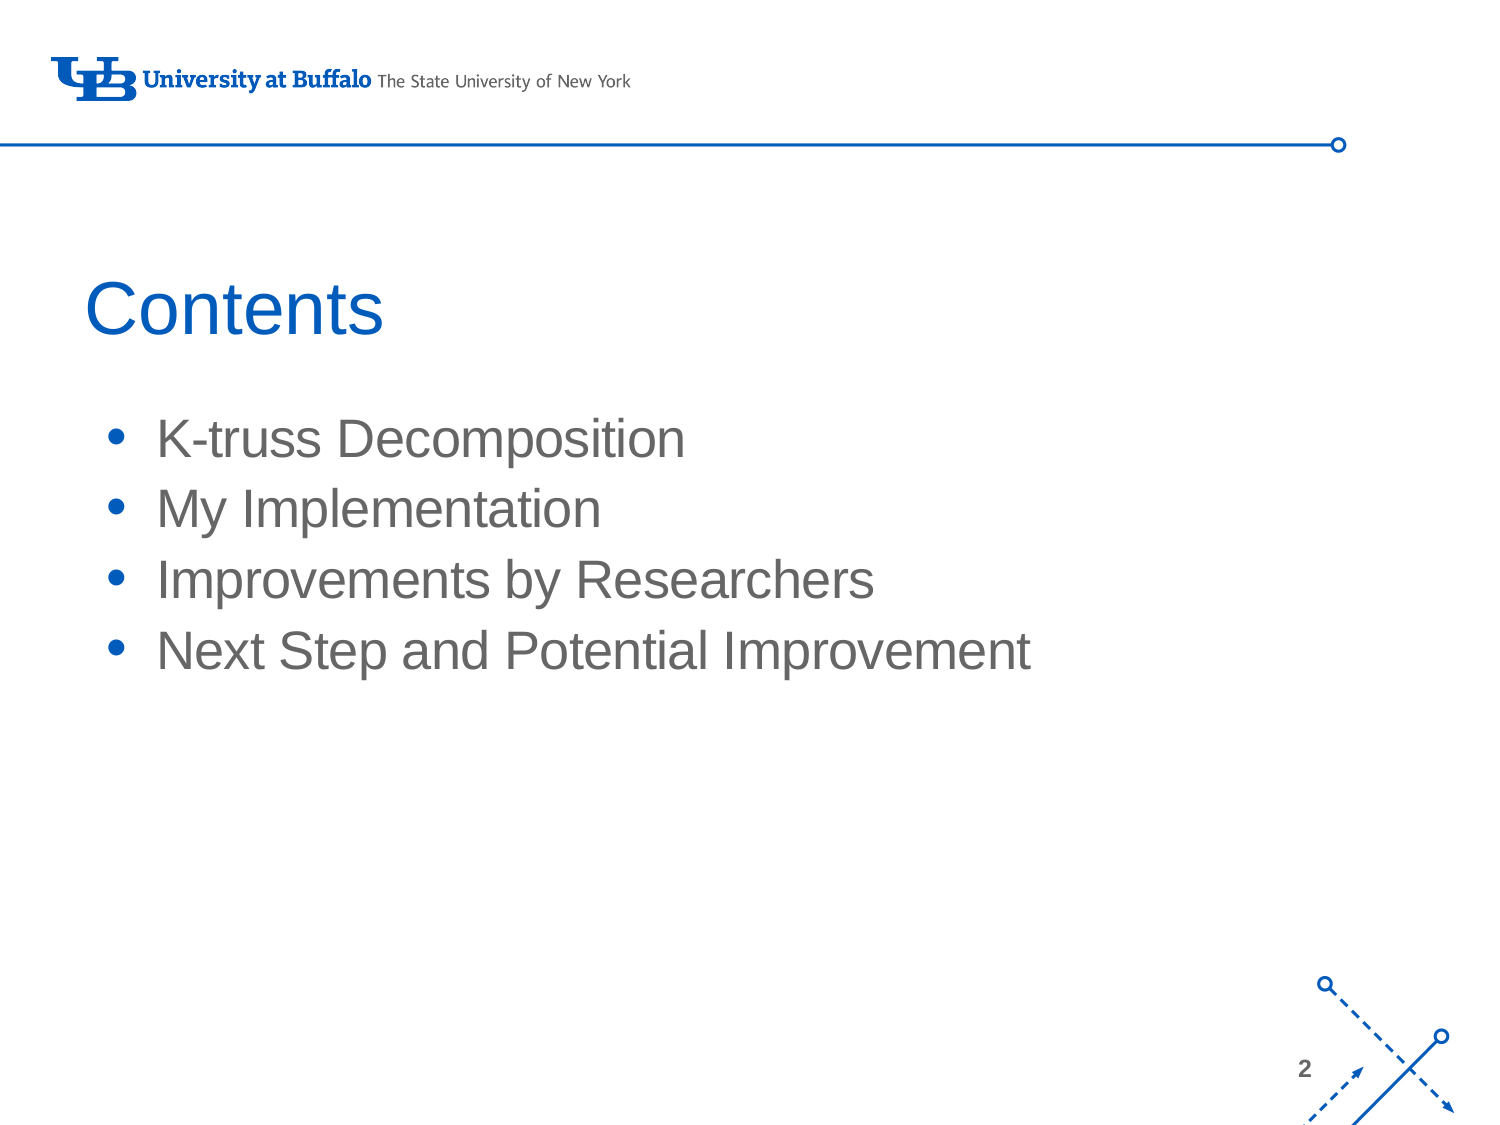

Contents
# K-truss Decomposition
My Implementation
Improvements by Researchers
Next Step and Potential Improvement